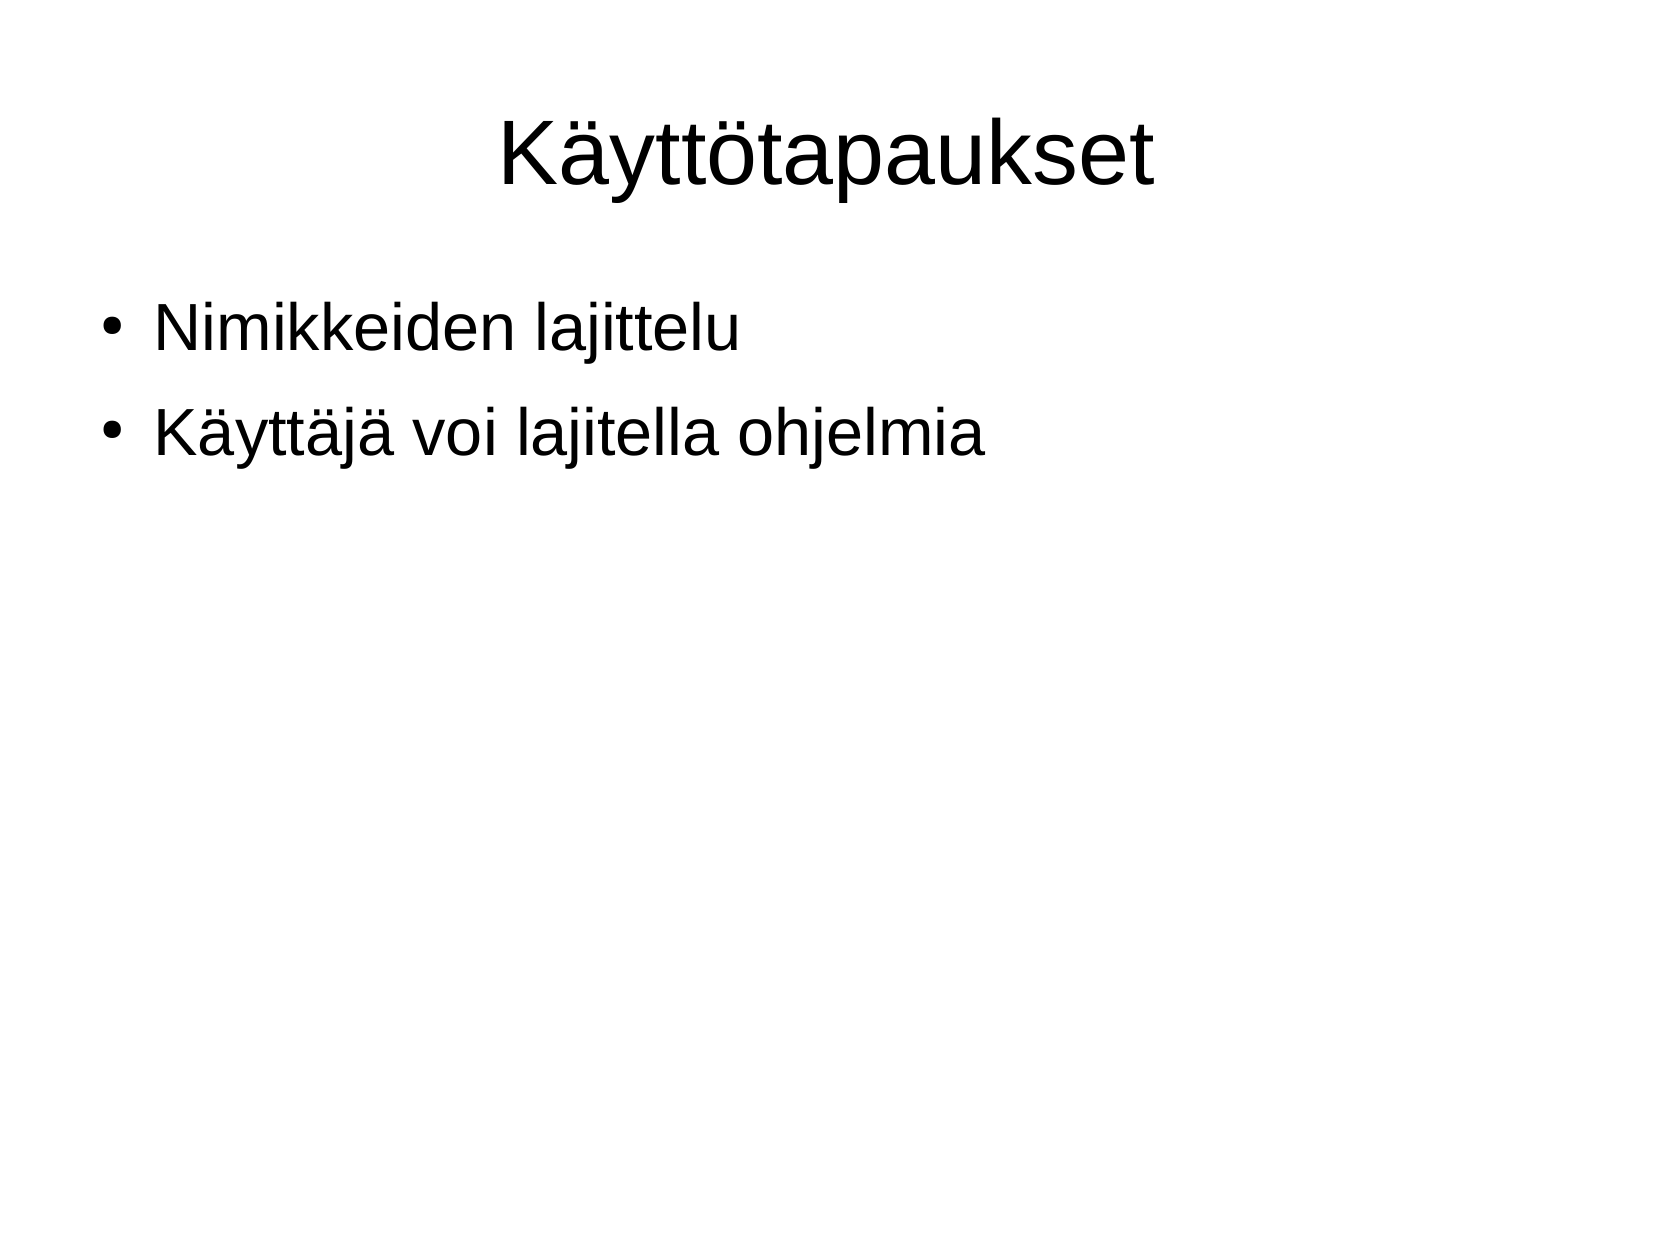

# Käyttötapaukset
Nimikkeiden lajittelu
Käyttäjä voi lajitella ohjelmia